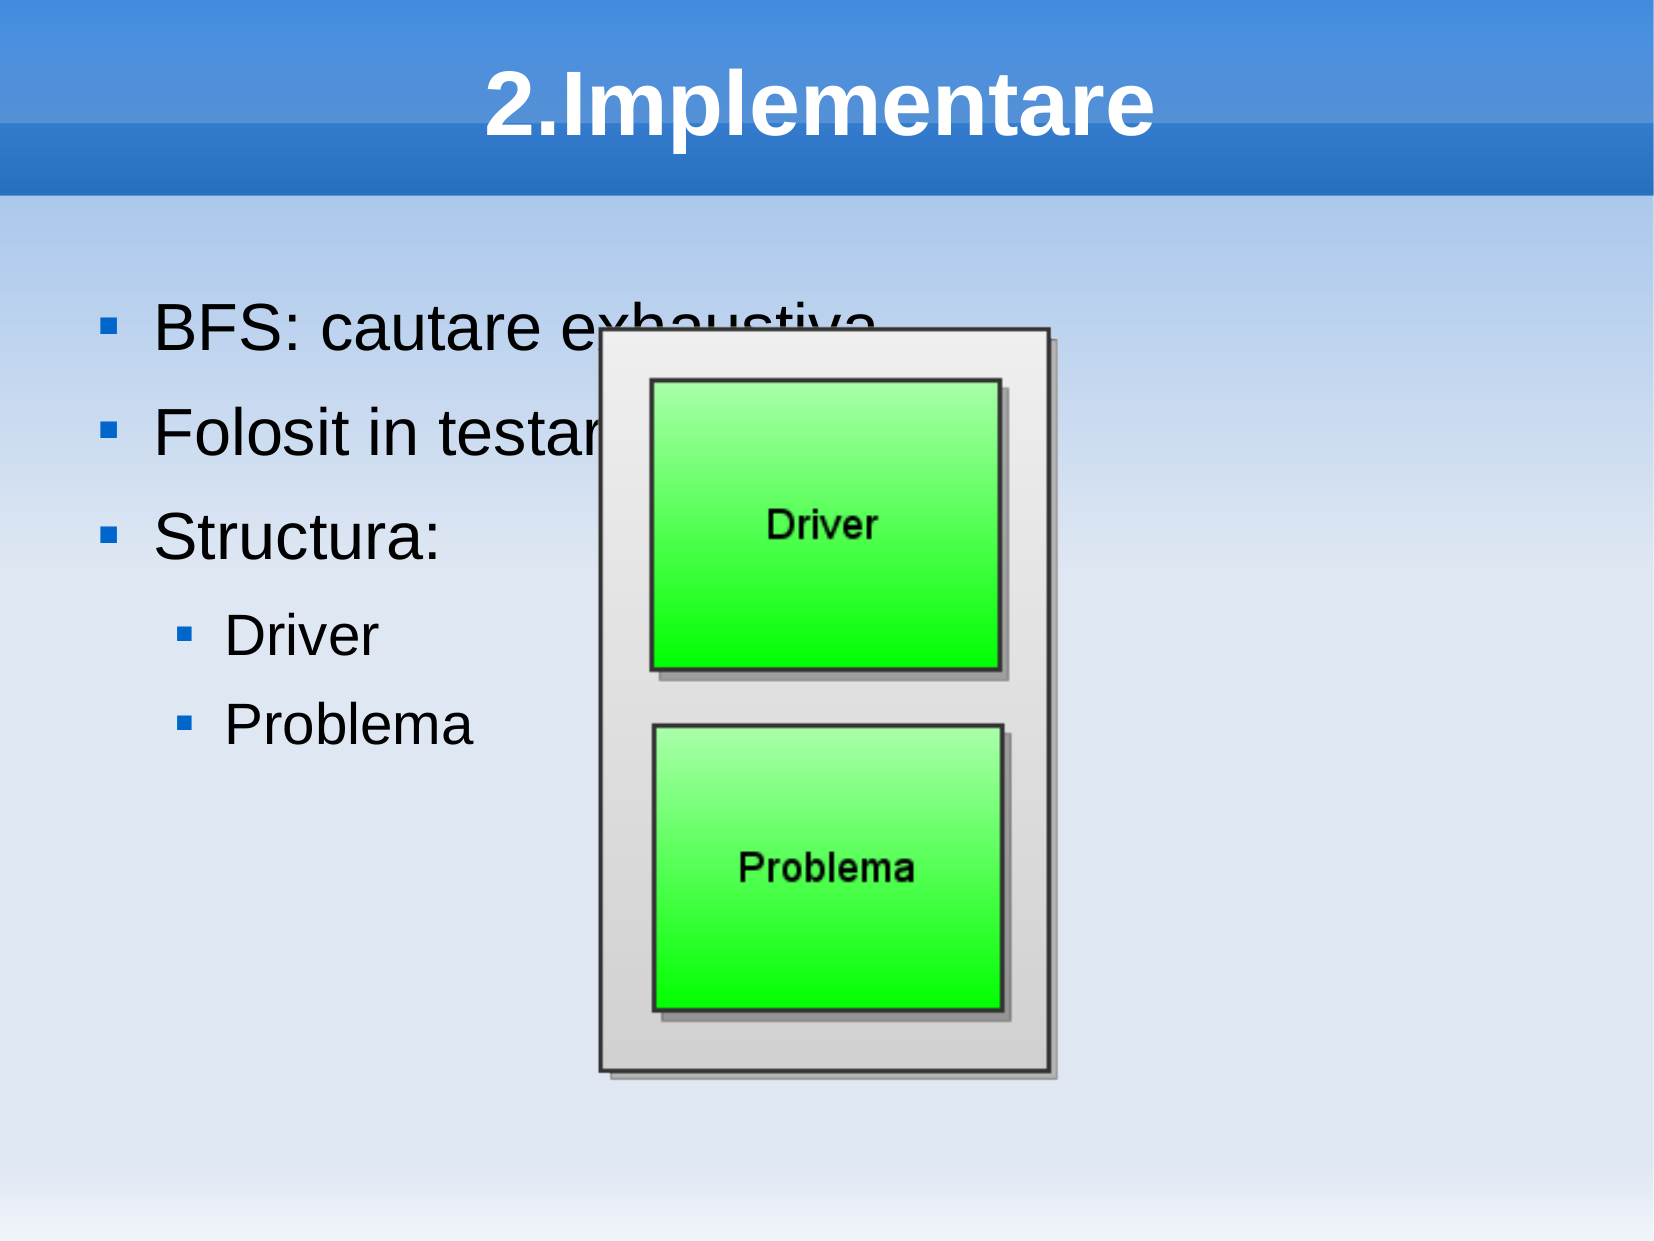

# 2.Implementare
BFS: cautare exhaustiva.
Folosit in testare si verificare.
Structura:
Driver
Problema